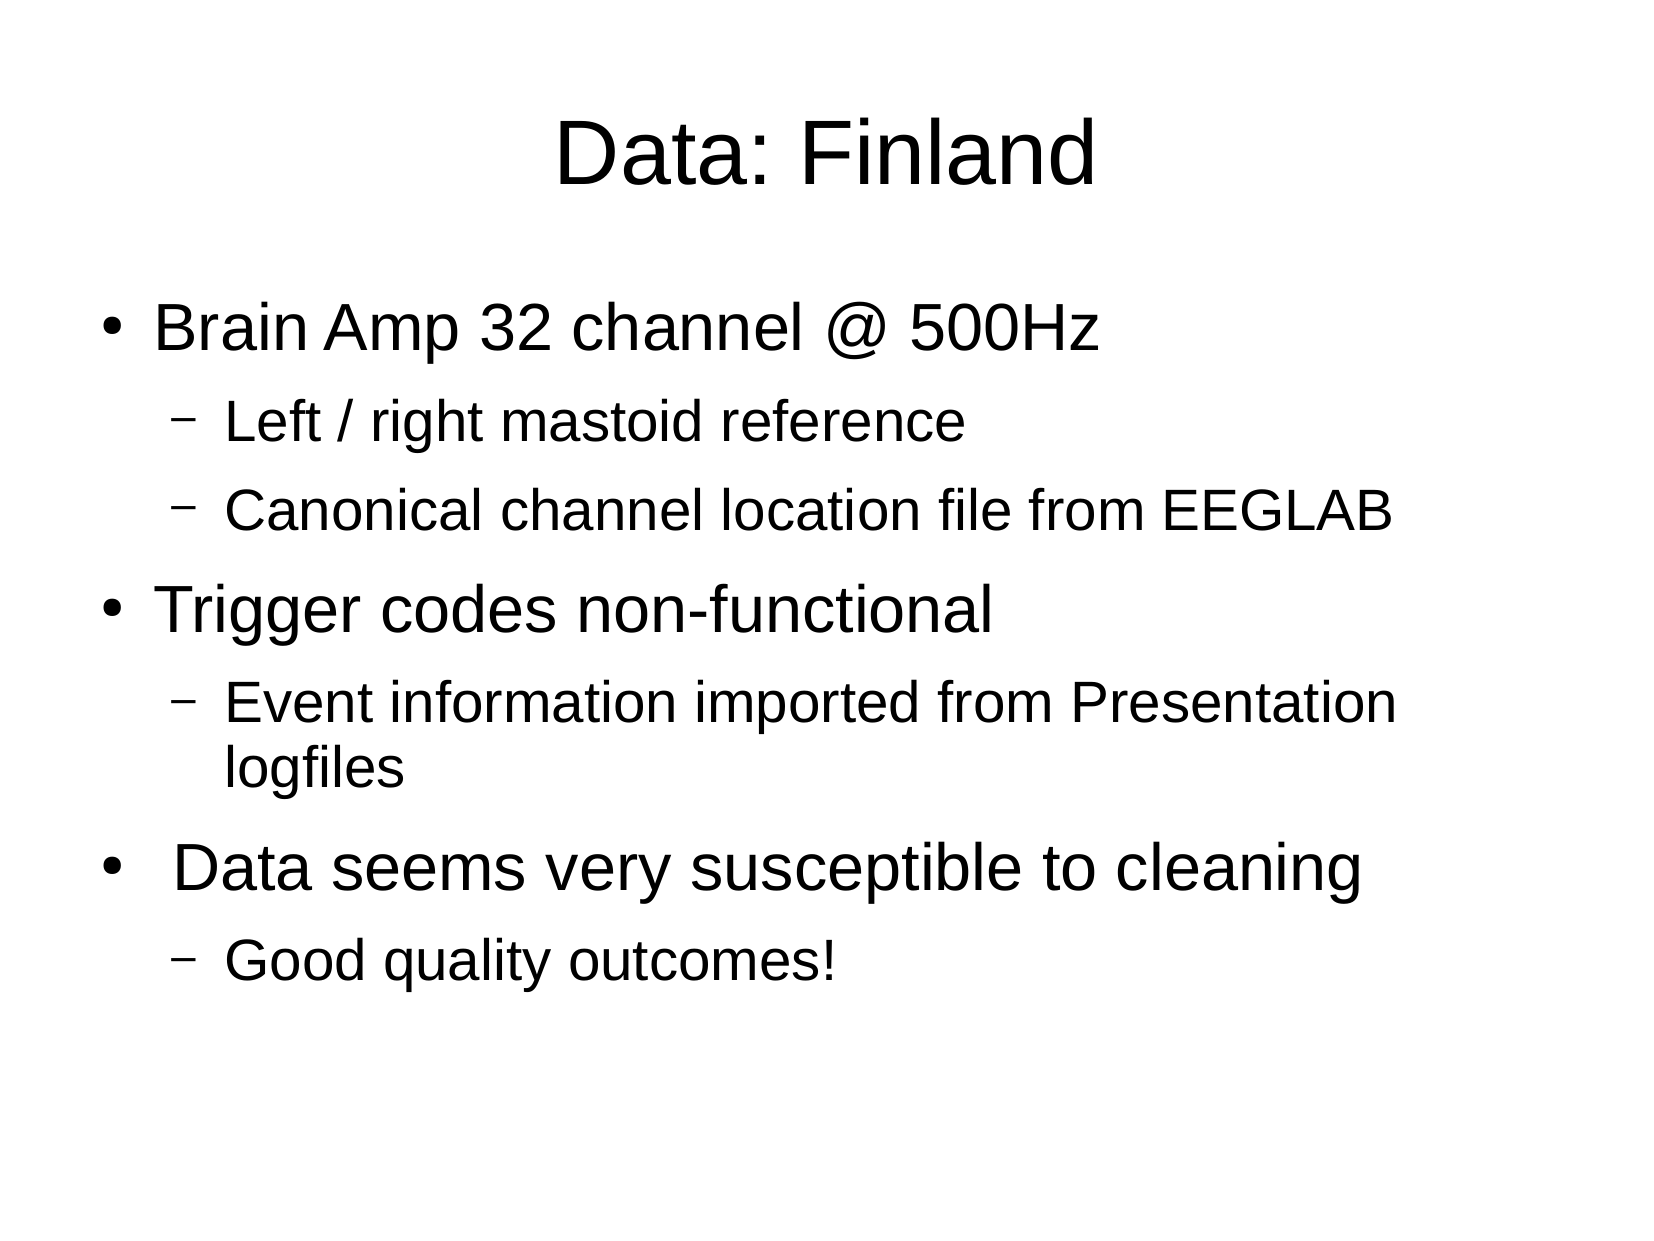

# Data: Finland
Brain Amp 32 channel @ 500Hz
Left / right mastoid reference
Canonical channel location file from EEGLAB
Trigger codes non-functional
Event information imported from Presentation logfiles
 Data seems very susceptible to cleaning
Good quality outcomes!